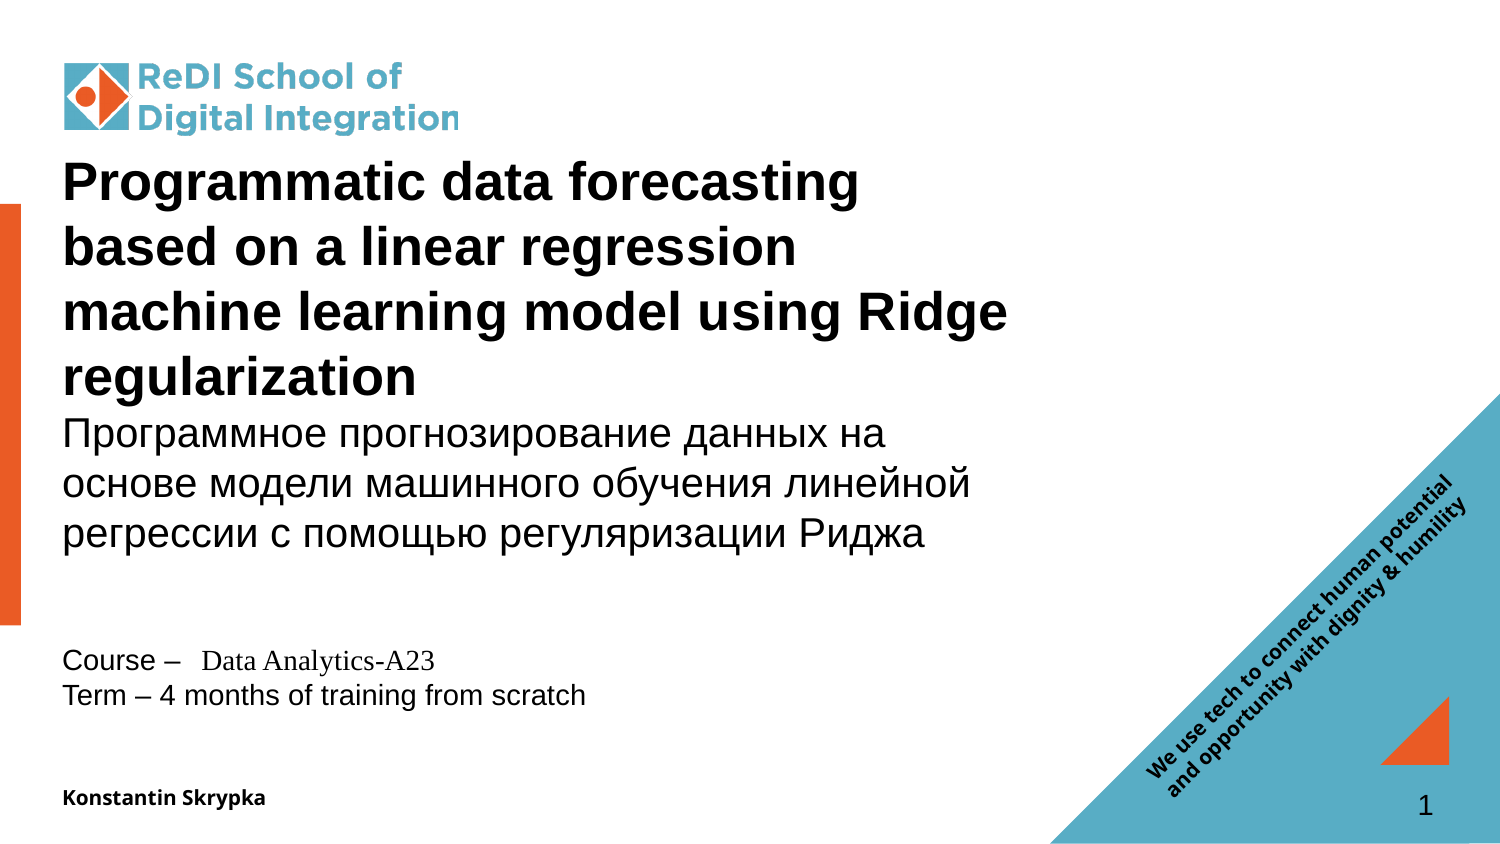

# Programmatic data forecasting based on a linear regression machine learning model using Ridge regularization Программное прогнозирование данных на основе модели машинного обучения линейной регрессии с помощью регуляризации Риджа
Course – Data Analytics-A23
Term – 4 months of training from scratch
Konstantin Skrypka